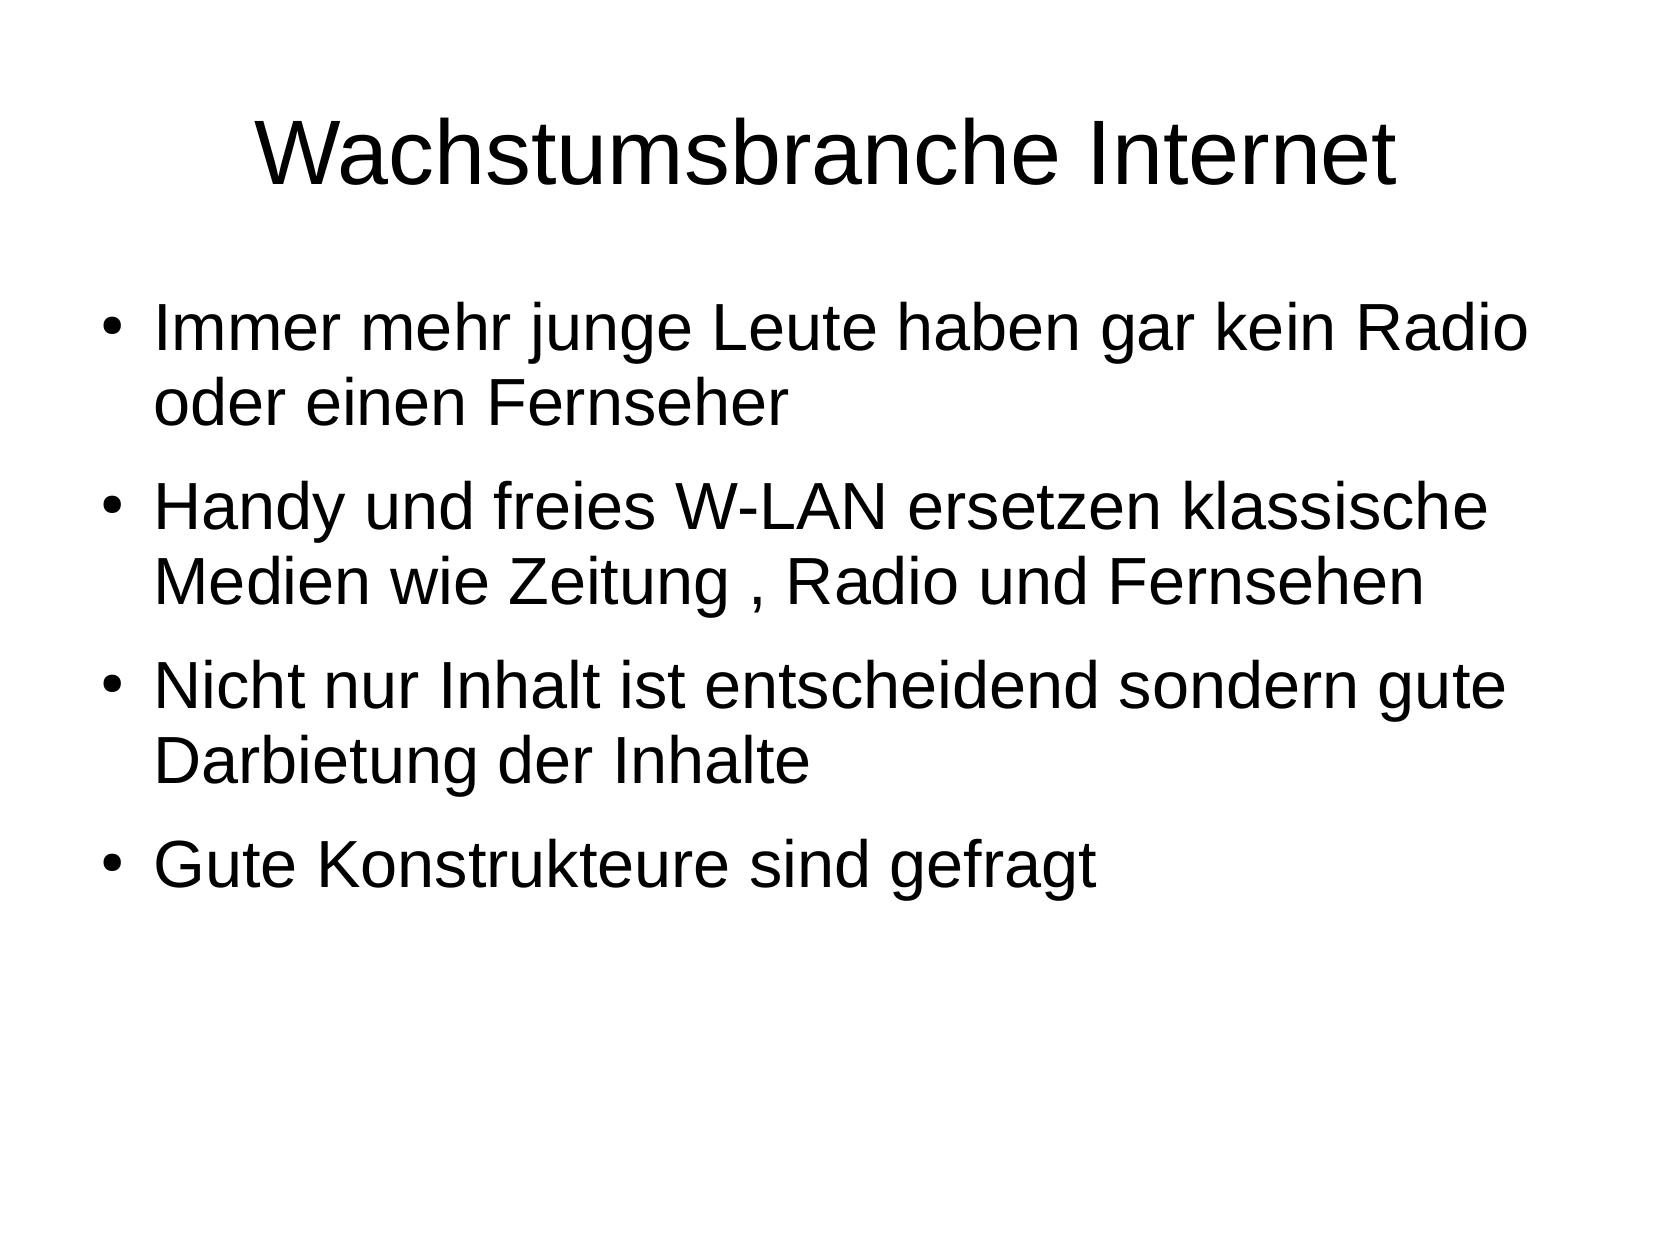

# Wachstumsbranche Internet
Immer mehr junge Leute haben gar kein Radio oder einen Fernseher
Handy und freies W-LAN ersetzen klassische Medien wie Zeitung , Radio und Fernsehen
Nicht nur Inhalt ist entscheidend sondern gute Darbietung der Inhalte
Gute Konstrukteure sind gefragt